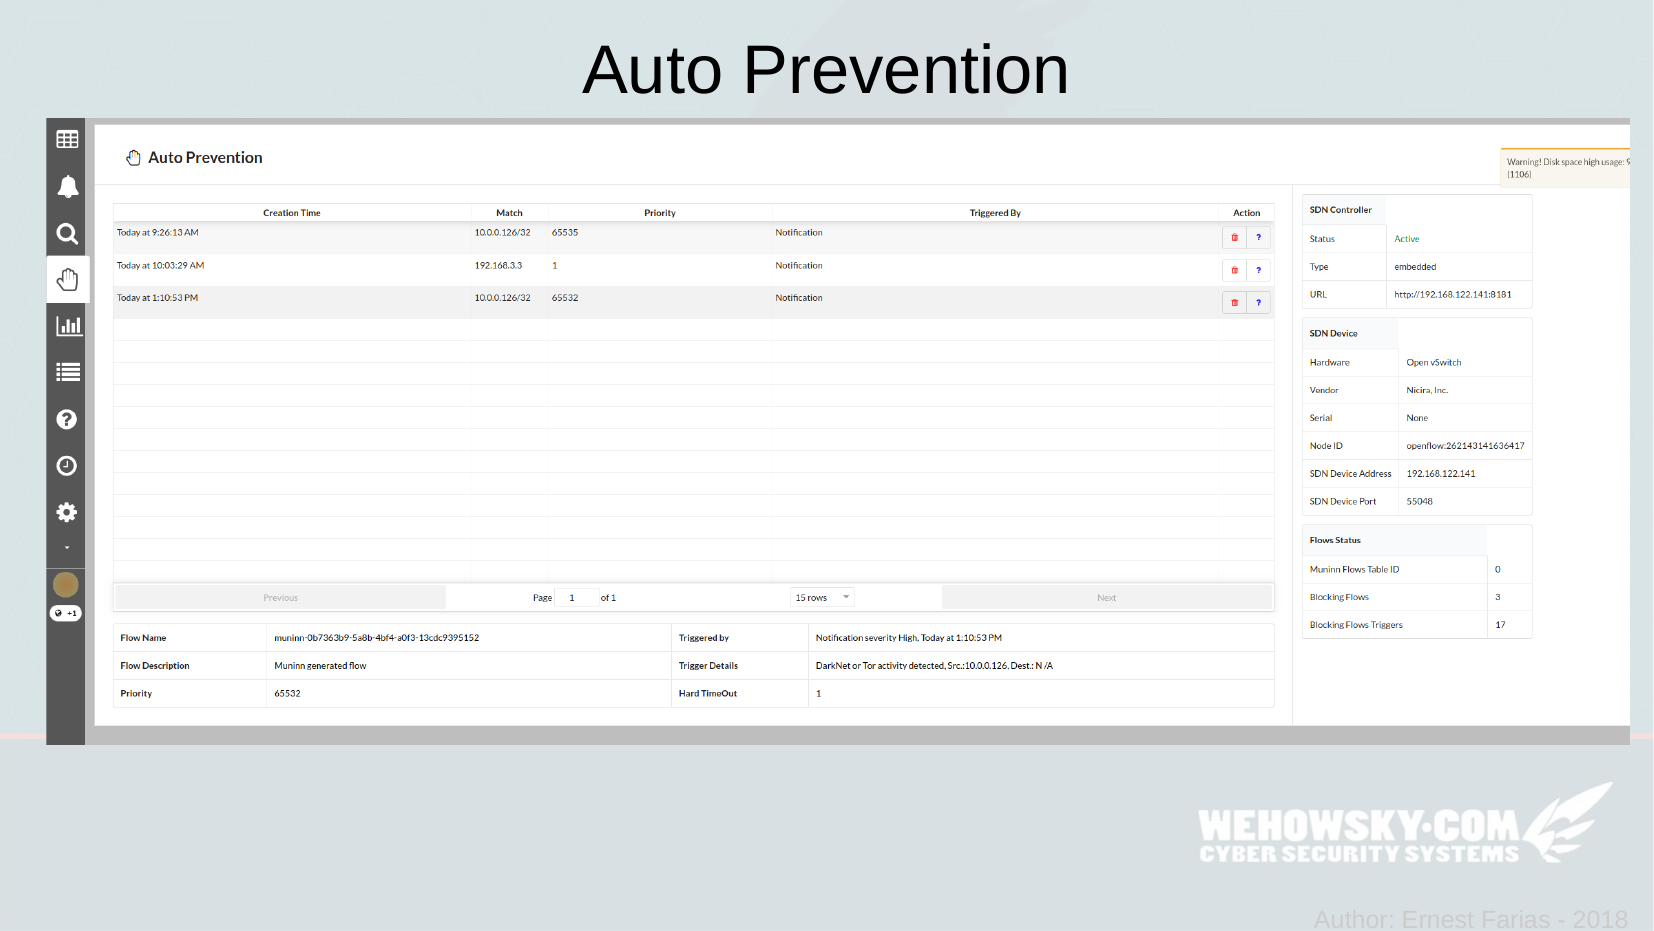

# Auto Prevention
Author: Ernest Farias - 2018